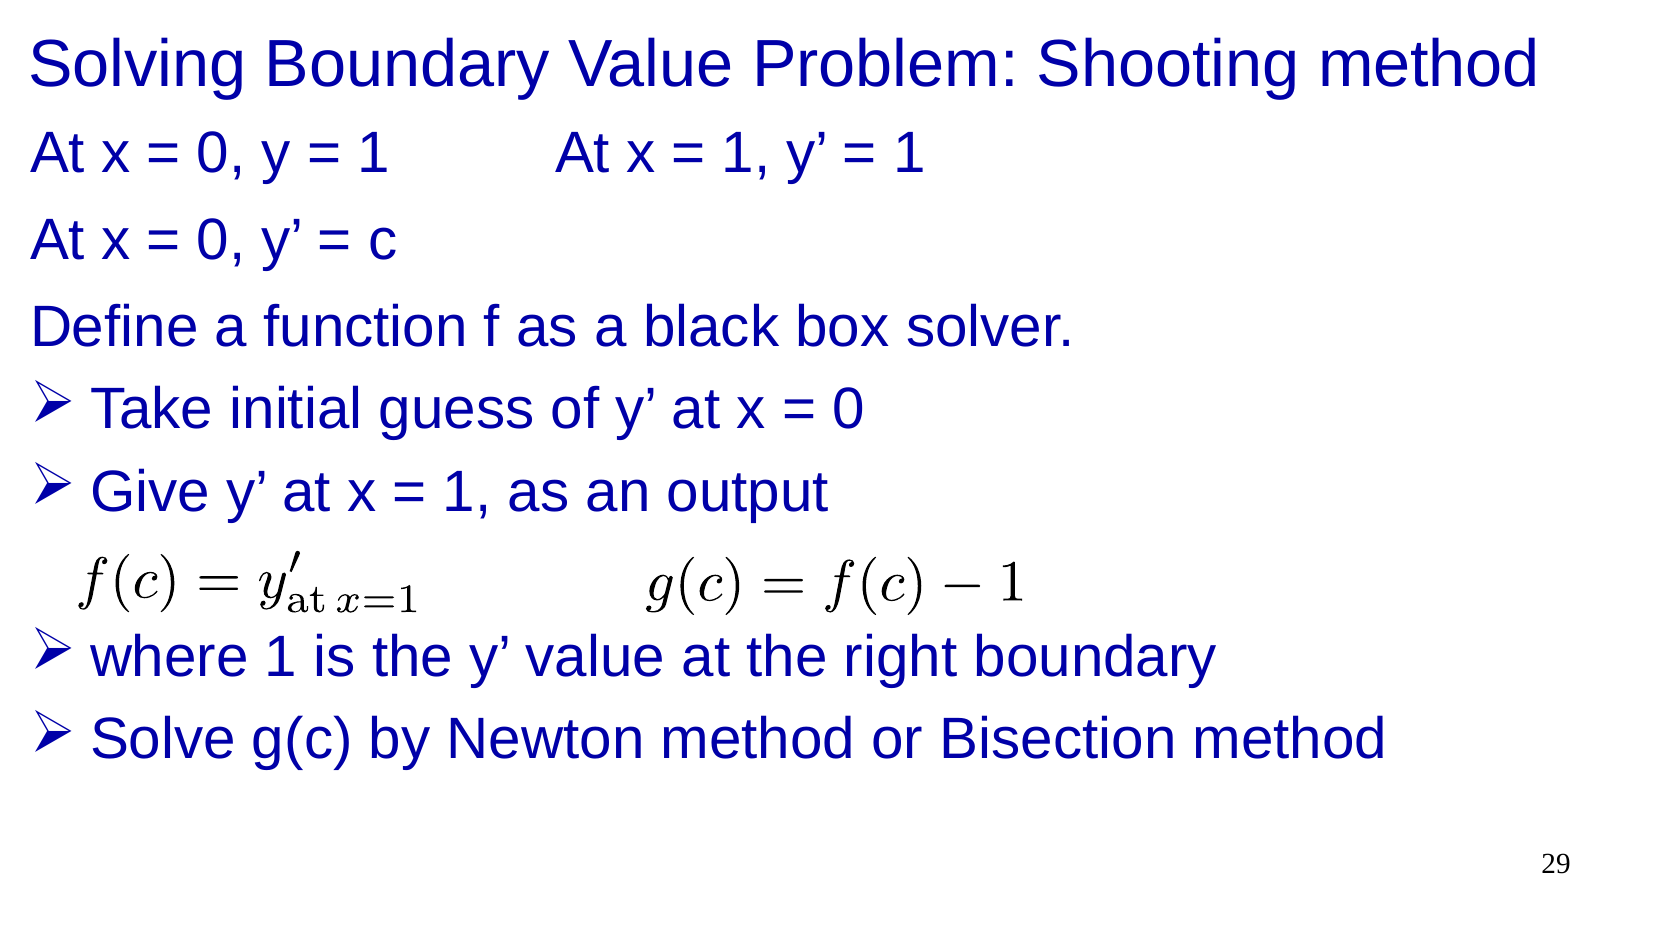

# Solving Boundary Value Problem: Shooting method
At x = 0, y = 1			At x = 1, y’ = 1
At x = 0, y’ = c
Define a function f as a black box solver.
Take initial guess of y’ at x = 0
Give y’ at x = 1, as an output
where 1 is the y’ value at the right boundary
Solve g(c) by Newton method or Bisection method
29